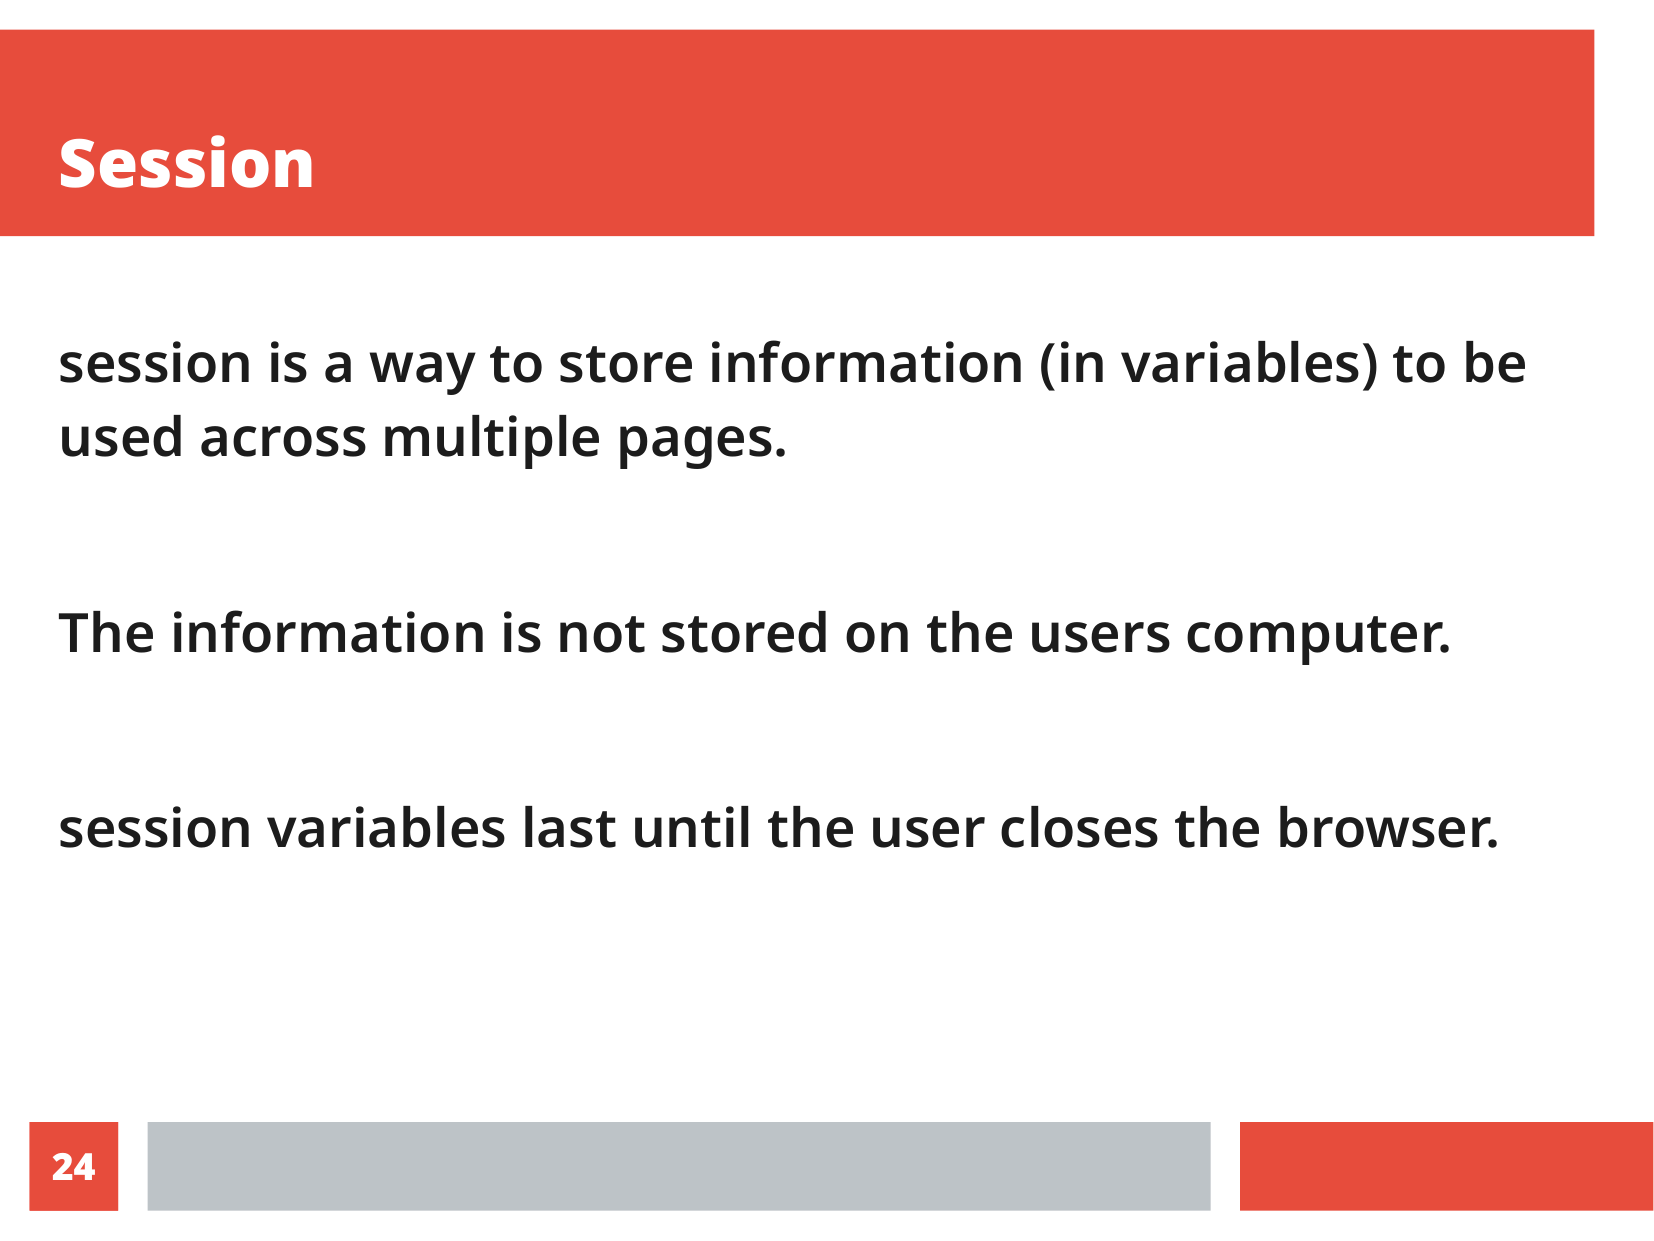

# Session
session is a way to store information (in variables) to be used across multiple pages.
The information is not stored on the users computer.
session variables last until the user closes the browser.
24